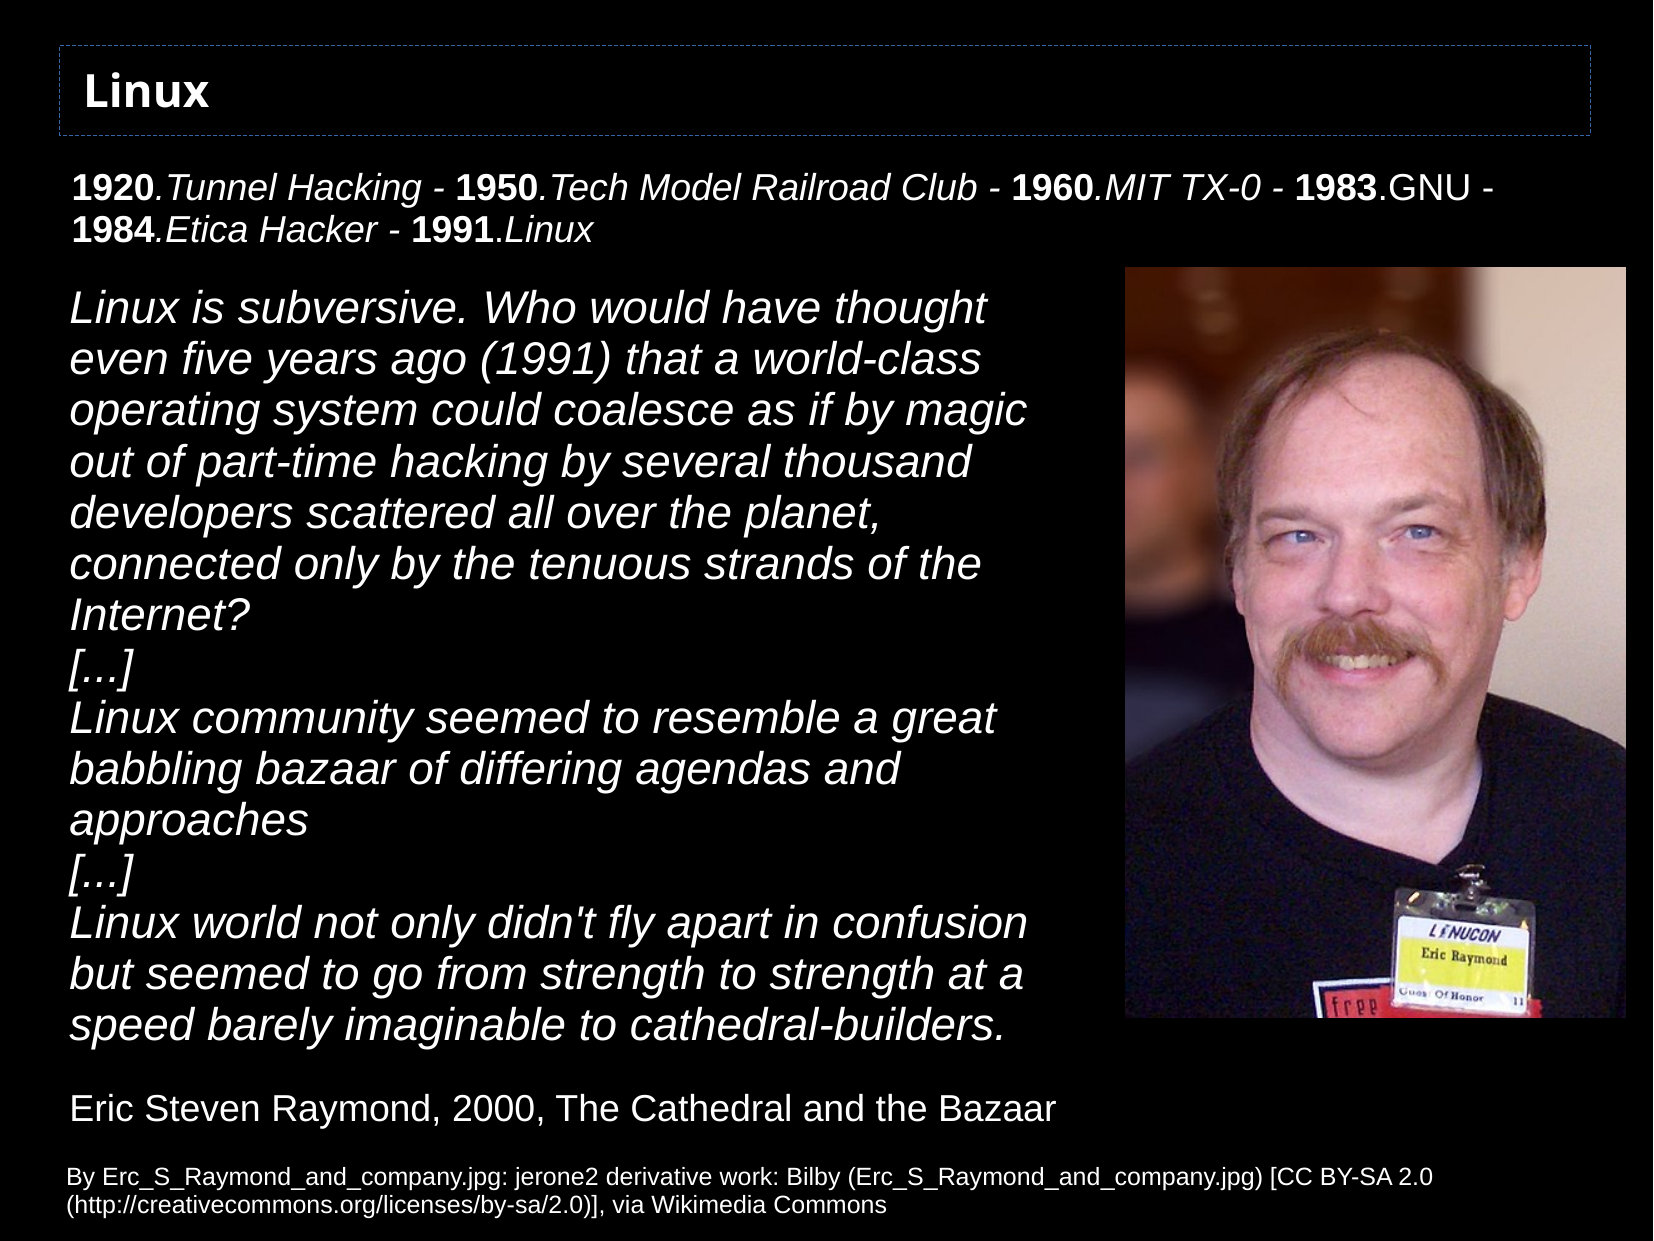

# Linux
1920.Tunnel Hacking - 1950.Tech Model Railroad Club - 1960.MIT TX-0 - 1983.GNU - 1984.Etica Hacker - 1991.Linux
Linux is subversive. Who would have thought even five years ago (1991) that a world-class operating system could coalesce as if by magic out of part-time hacking by several thousand developers scattered all over the planet, connected only by the tenuous strands of the Internet?
[...]
Linux community seemed to resemble a great babbling bazaar of differing agendas and approaches
[...]
Linux world not only didn't fly apart in confusion but seemed to go from strength to strength at a speed barely imaginable to cathedral-builders.
Eric Steven Raymond, 2000, The Cathedral and the Bazaar
By Erc_S_Raymond_and_company.jpg: jerone2 derivative work: Bilby (Erc_S_Raymond_and_company.jpg) [CC BY-SA 2.0 (http://creativecommons.org/licenses/by-sa/2.0)], via Wikimedia Commons